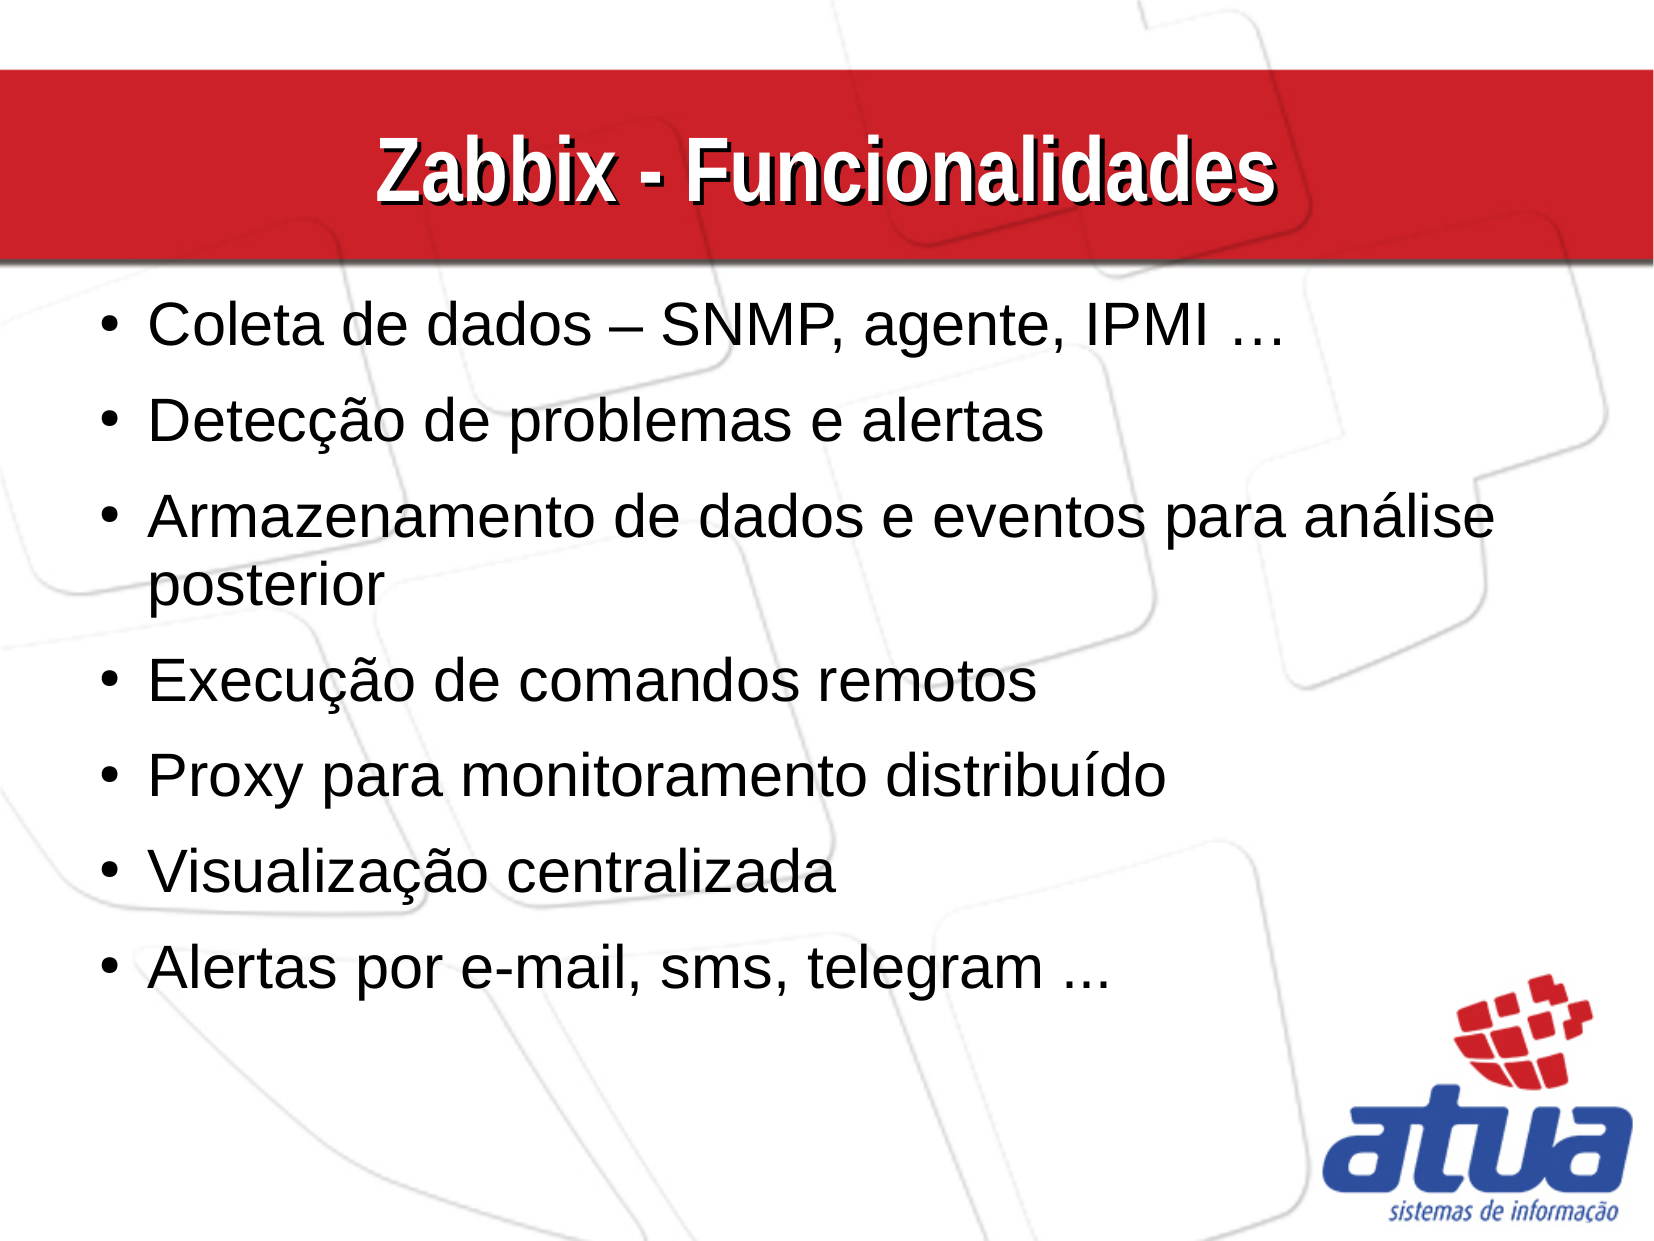

# Zabbix - Funcionalidades
Coleta de dados – SNMP, agente, IPMI …
Detecção de problemas e alertas
Armazenamento de dados e eventos para análise posterior
Execução de comandos remotos
Proxy para monitoramento distribuído
Visualização centralizada
Alertas por e-mail, sms, telegram ...